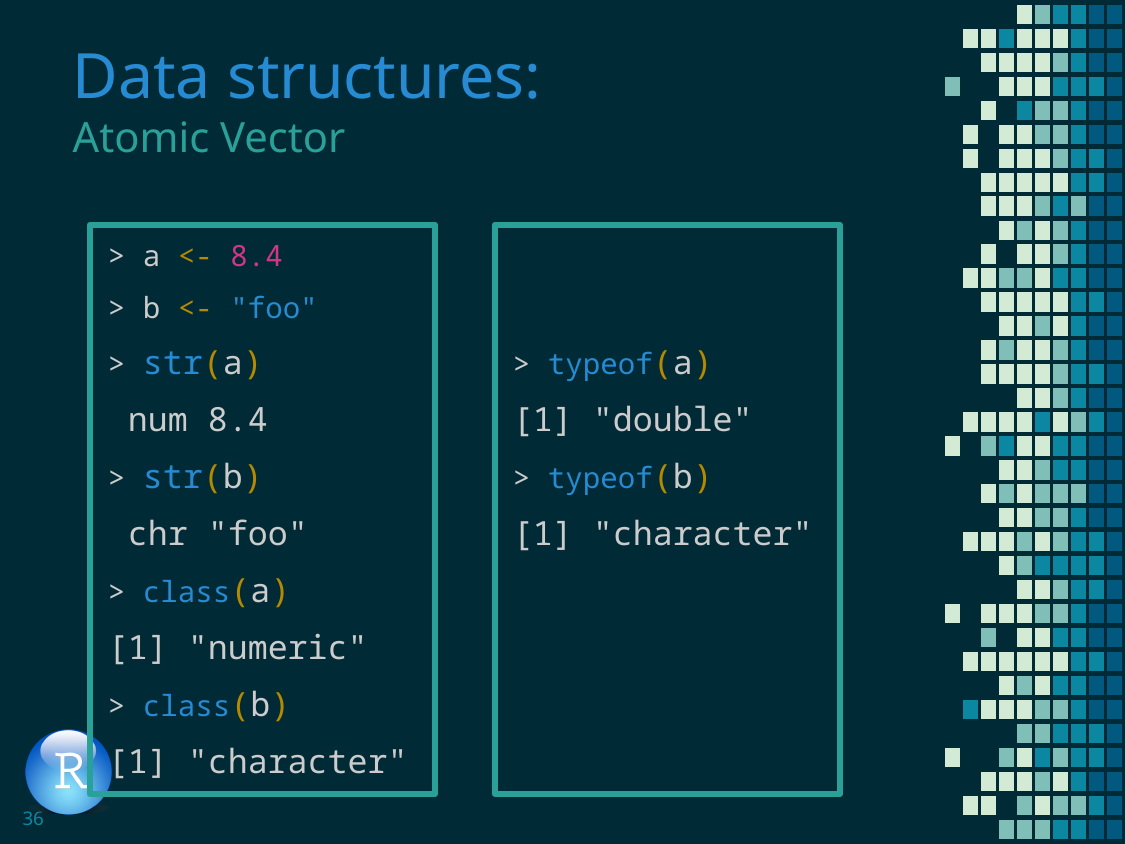

Data structures:
Atomic Vector
> a <- 8.4
> b <- "foo"
> str(a)
 num 8.4
> str(b)
 chr "foo"
> class(a)
[1] "numeric"
> class(b)
[1] "character"
> typeof(a)
[1] "double"
> typeof(b)
[1] "character"